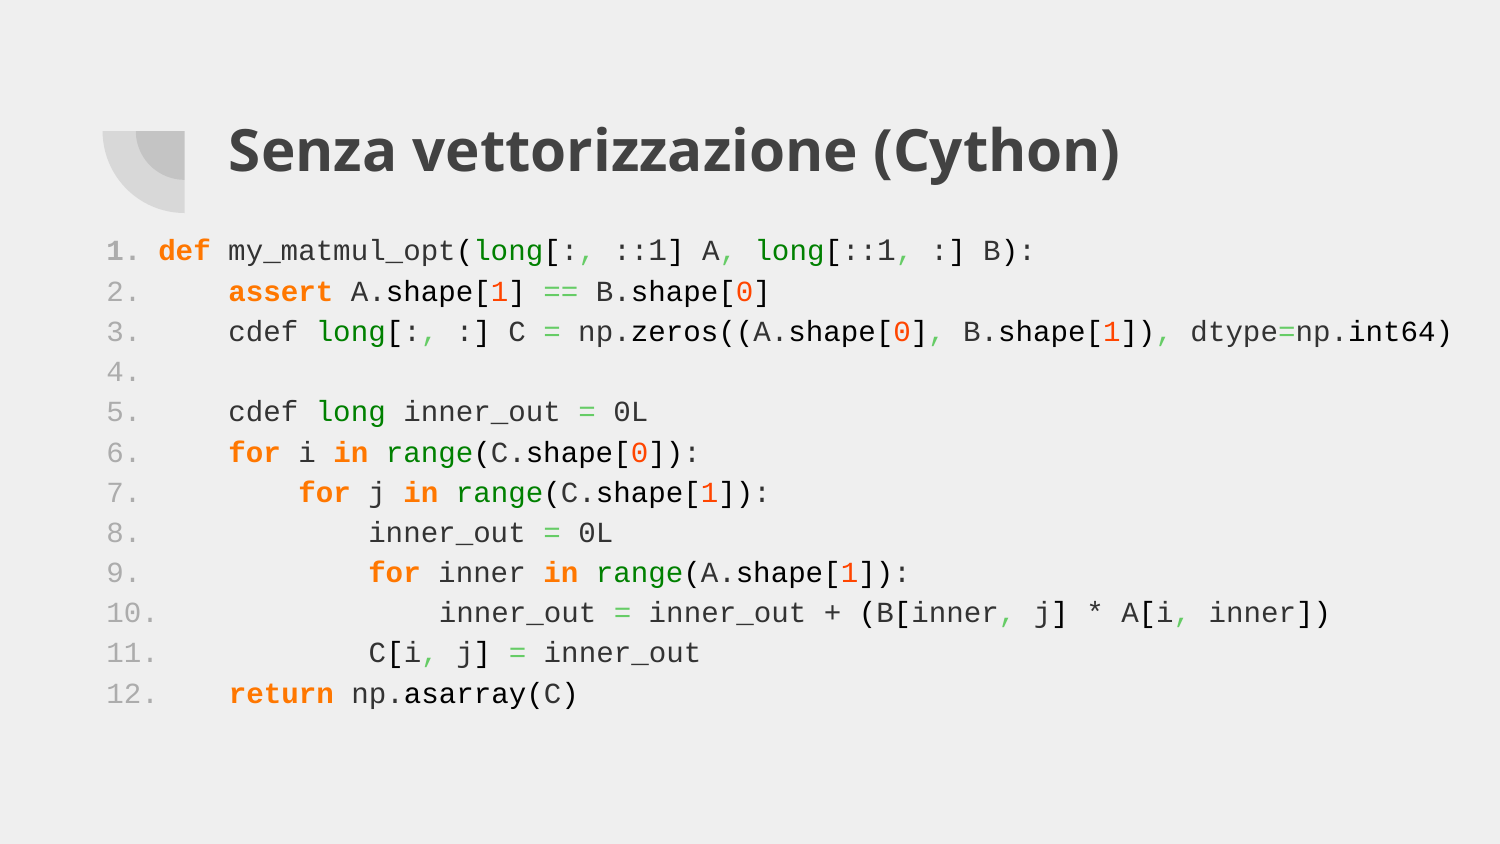

# Senza vettorizzazione (Cython)
def my_matmul_opt(long[:, ::1] A, long[::1, :] B):
 assert A.shape[1] == B.shape[0]
 cdef long[:, :] C = np.zeros((A.shape[0], B.shape[1]), dtype=np.int64)
 cdef long inner_out = 0L
 for i in range(C.shape[0]):
 for j in range(C.shape[1]):
 inner_out = 0L
 for inner in range(A.shape[1]):
 inner_out = inner_out + (B[inner, j] * A[i, inner])
 C[i, j] = inner_out
 return np.asarray(C)